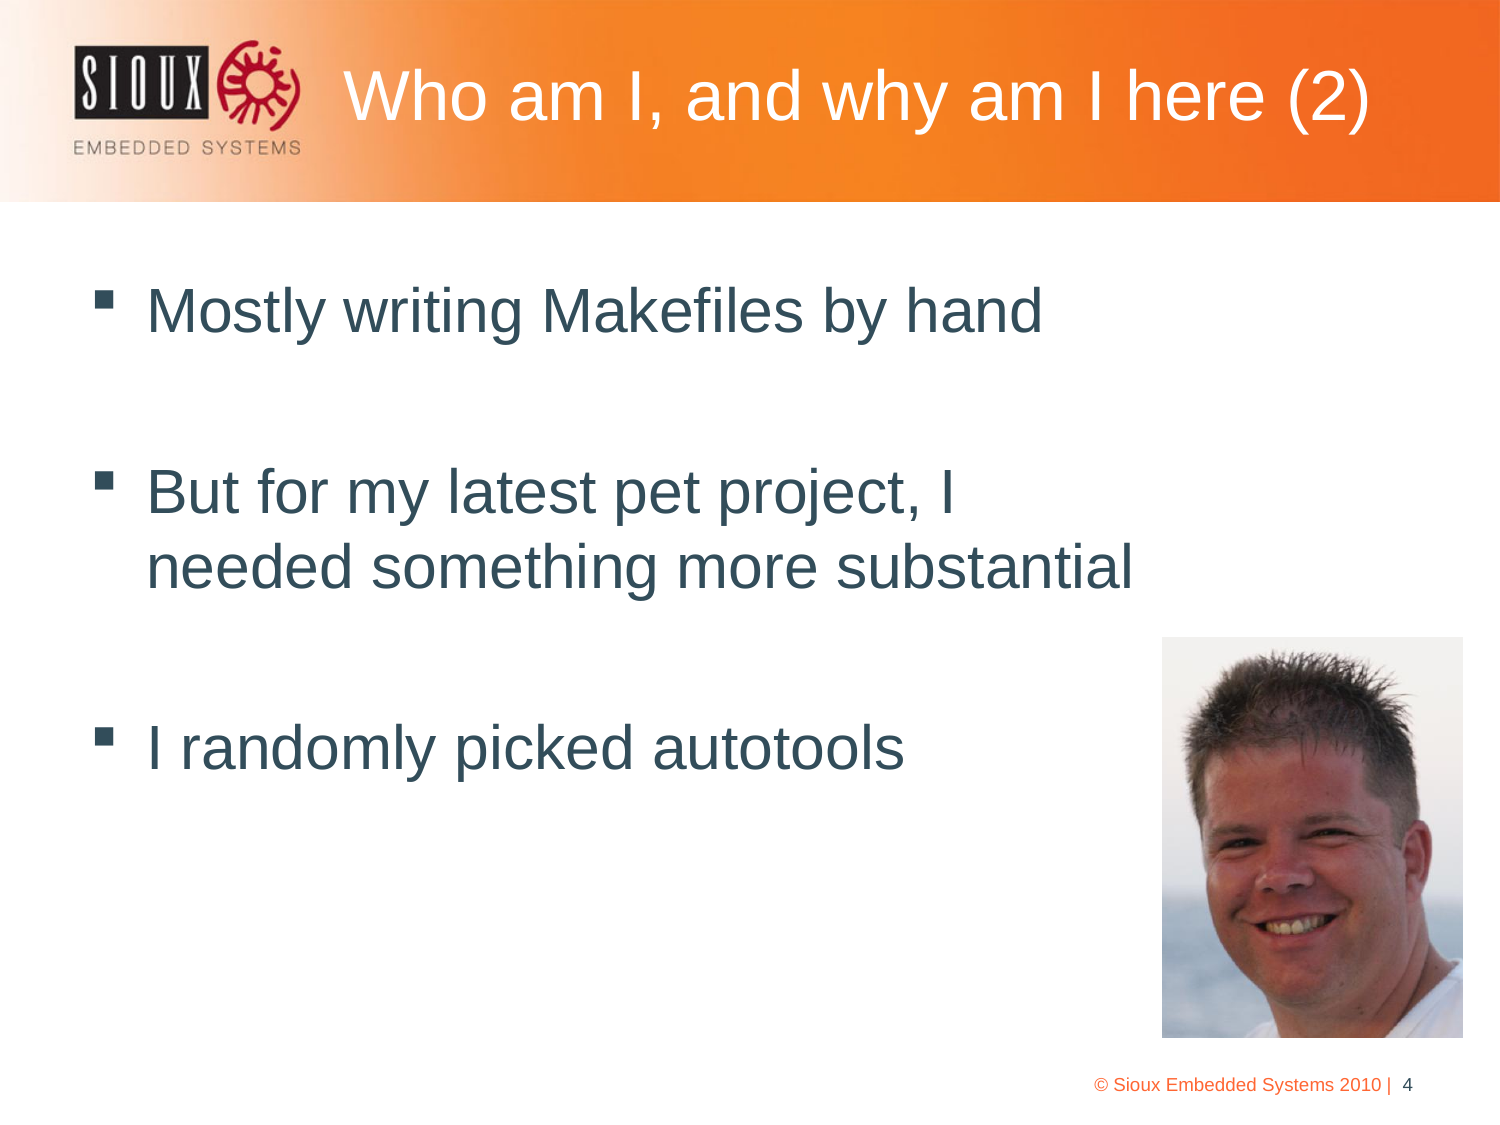

# Who am I, and why am I here (2)
Mostly writing Makefiles by hand
But for my latest pet project, I
needed something more substantial
I randomly picked autotools
4
© Sioux Embedded Systems 2010